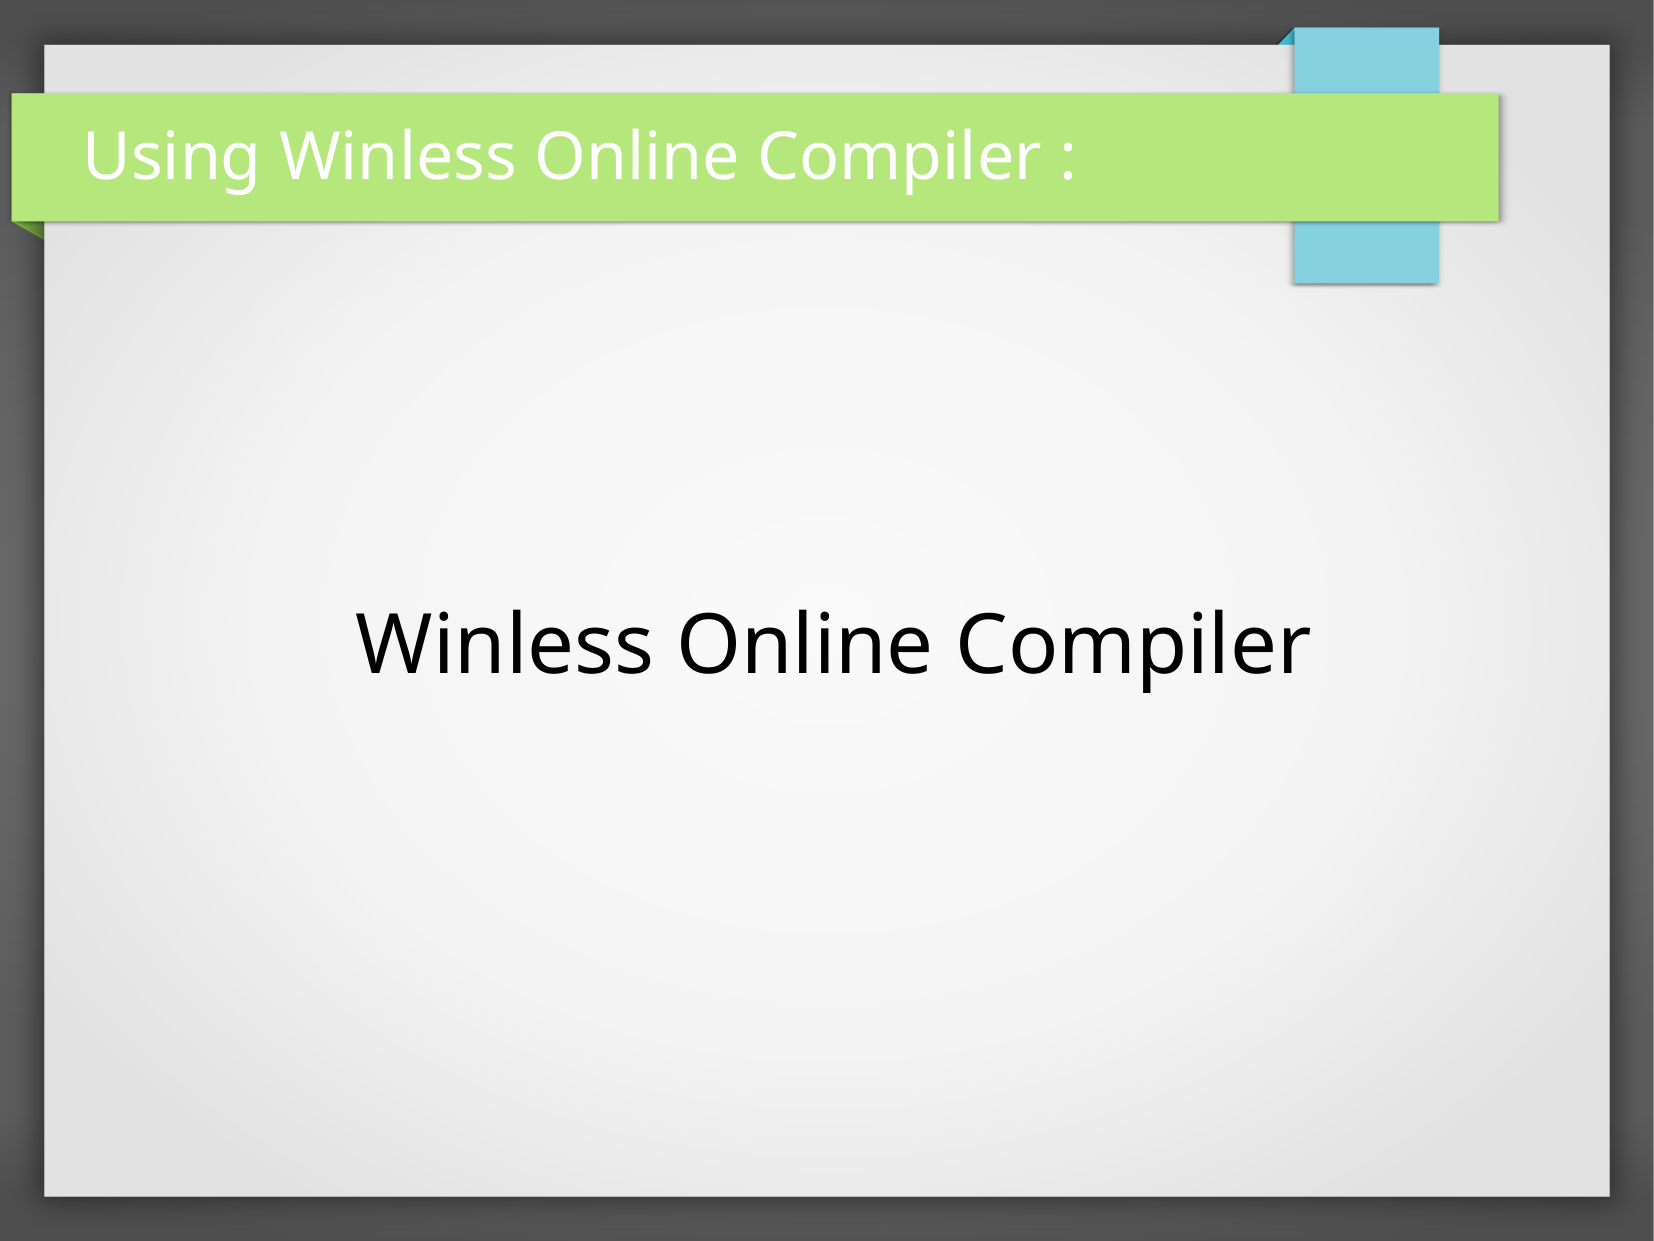

# Using Winless Online Compiler :
Winless Online Compiler